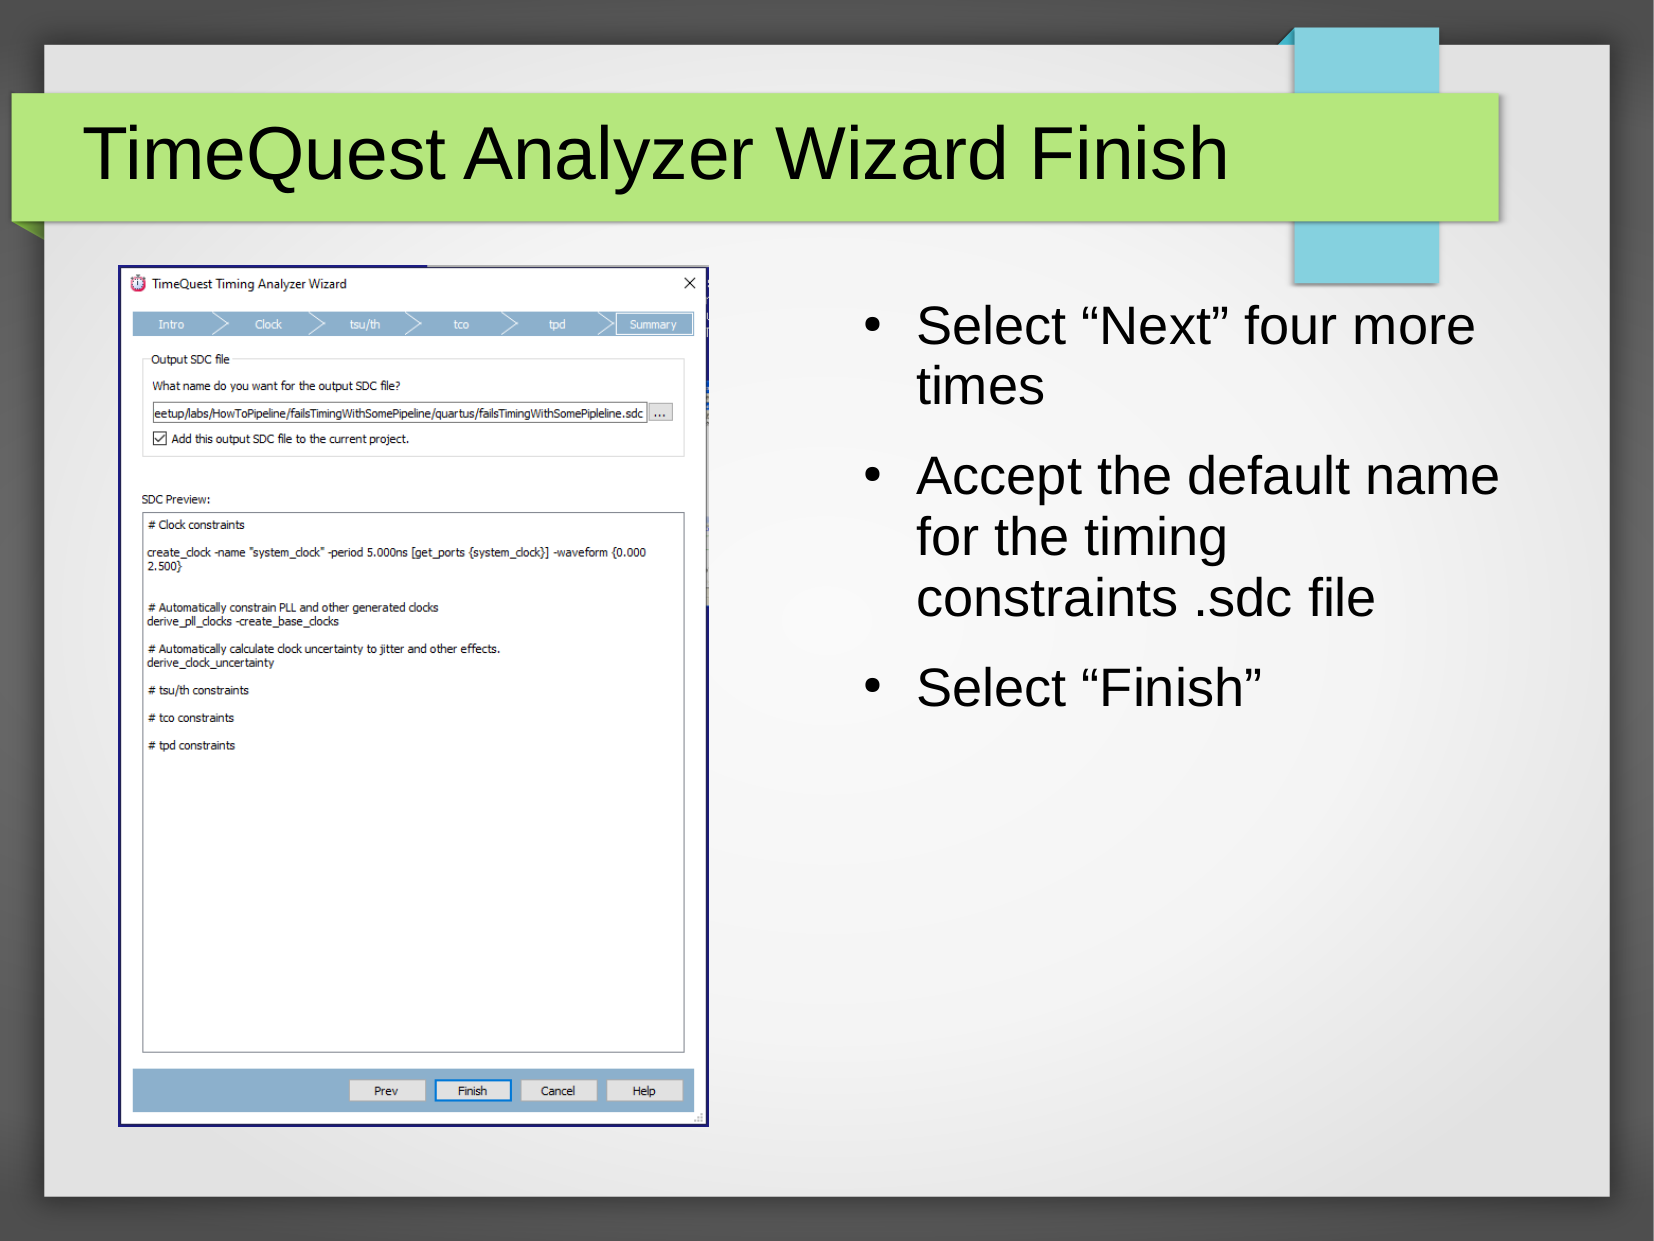

# TimeQuest Analyzer Wizard Finish
Select “Next” four more times
Accept the default name for the timing constraints .sdc file
Select “Finish”